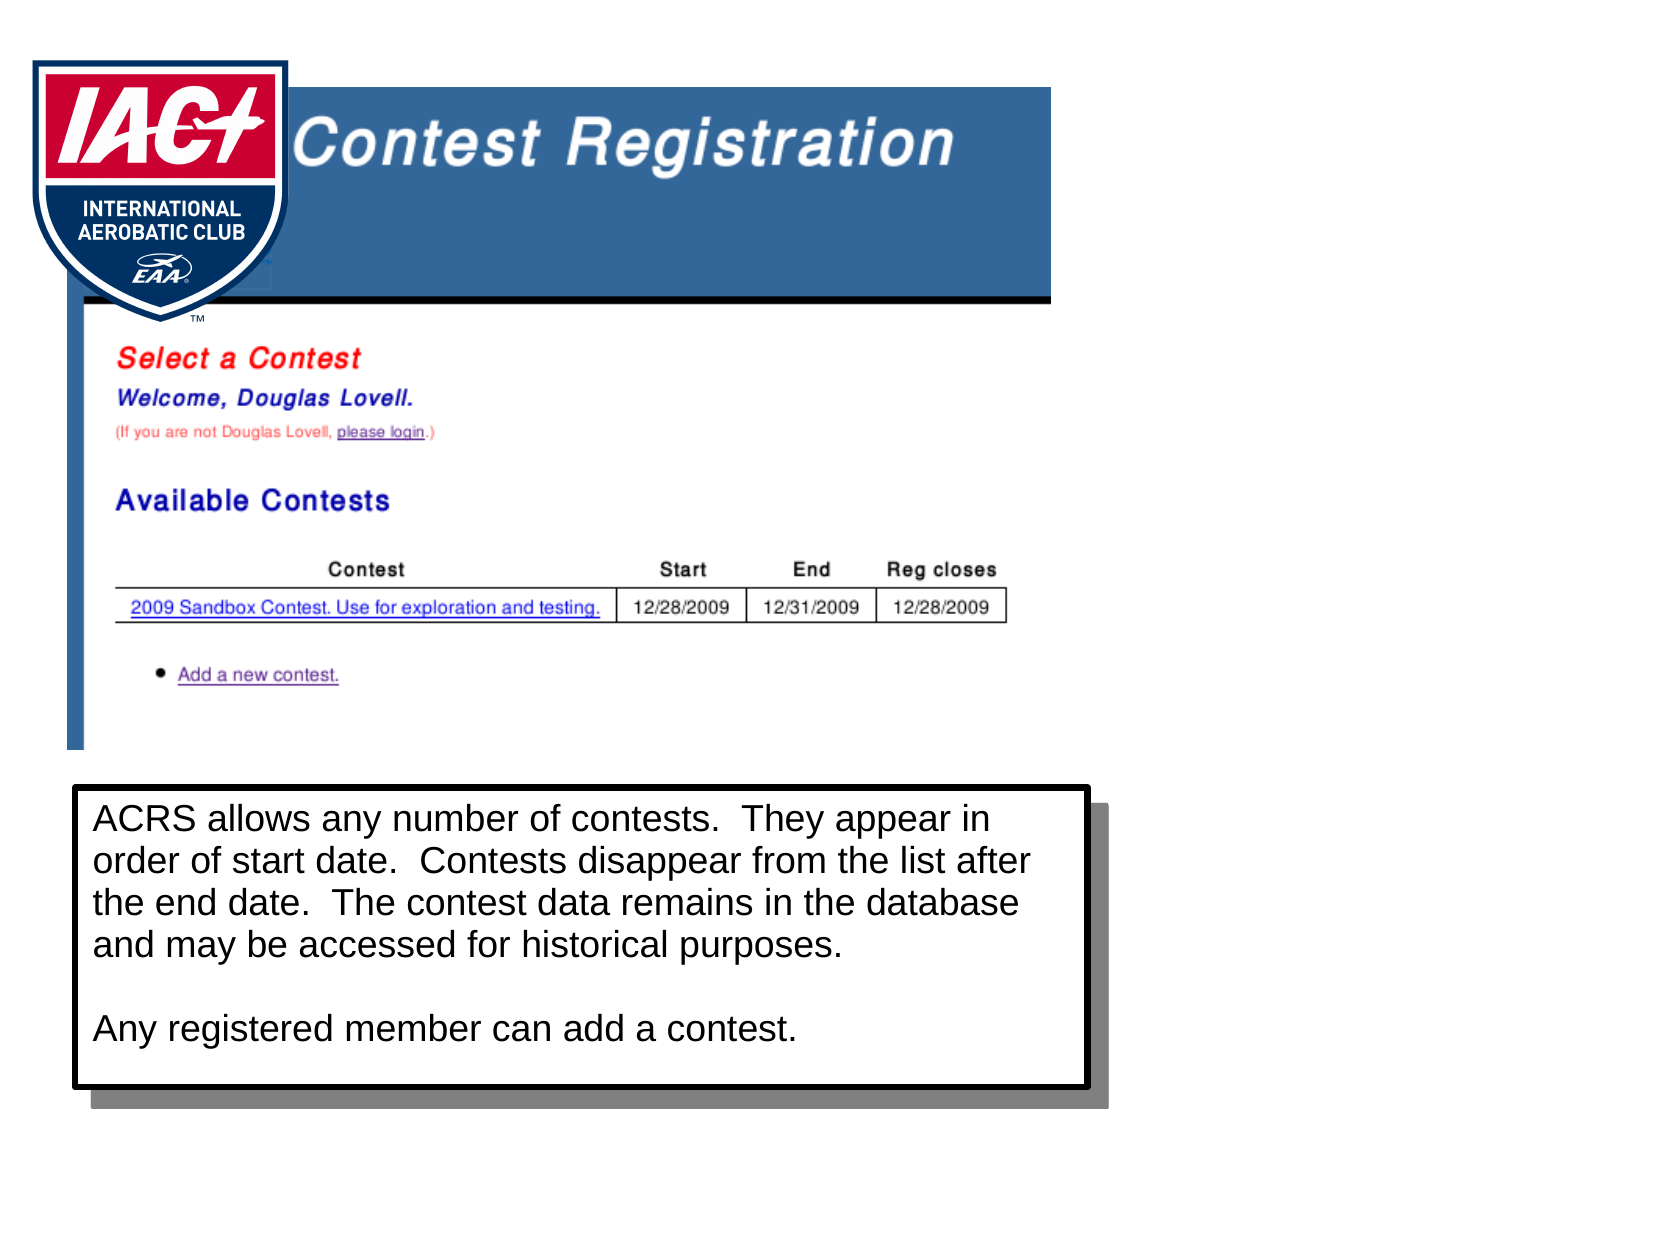

ACRS allows any number of contests. They appear in order of start date. Contests disappear from the list after the end date. The contest data remains in the database and may be accessed for historical purposes.
Any registered member can add a contest.